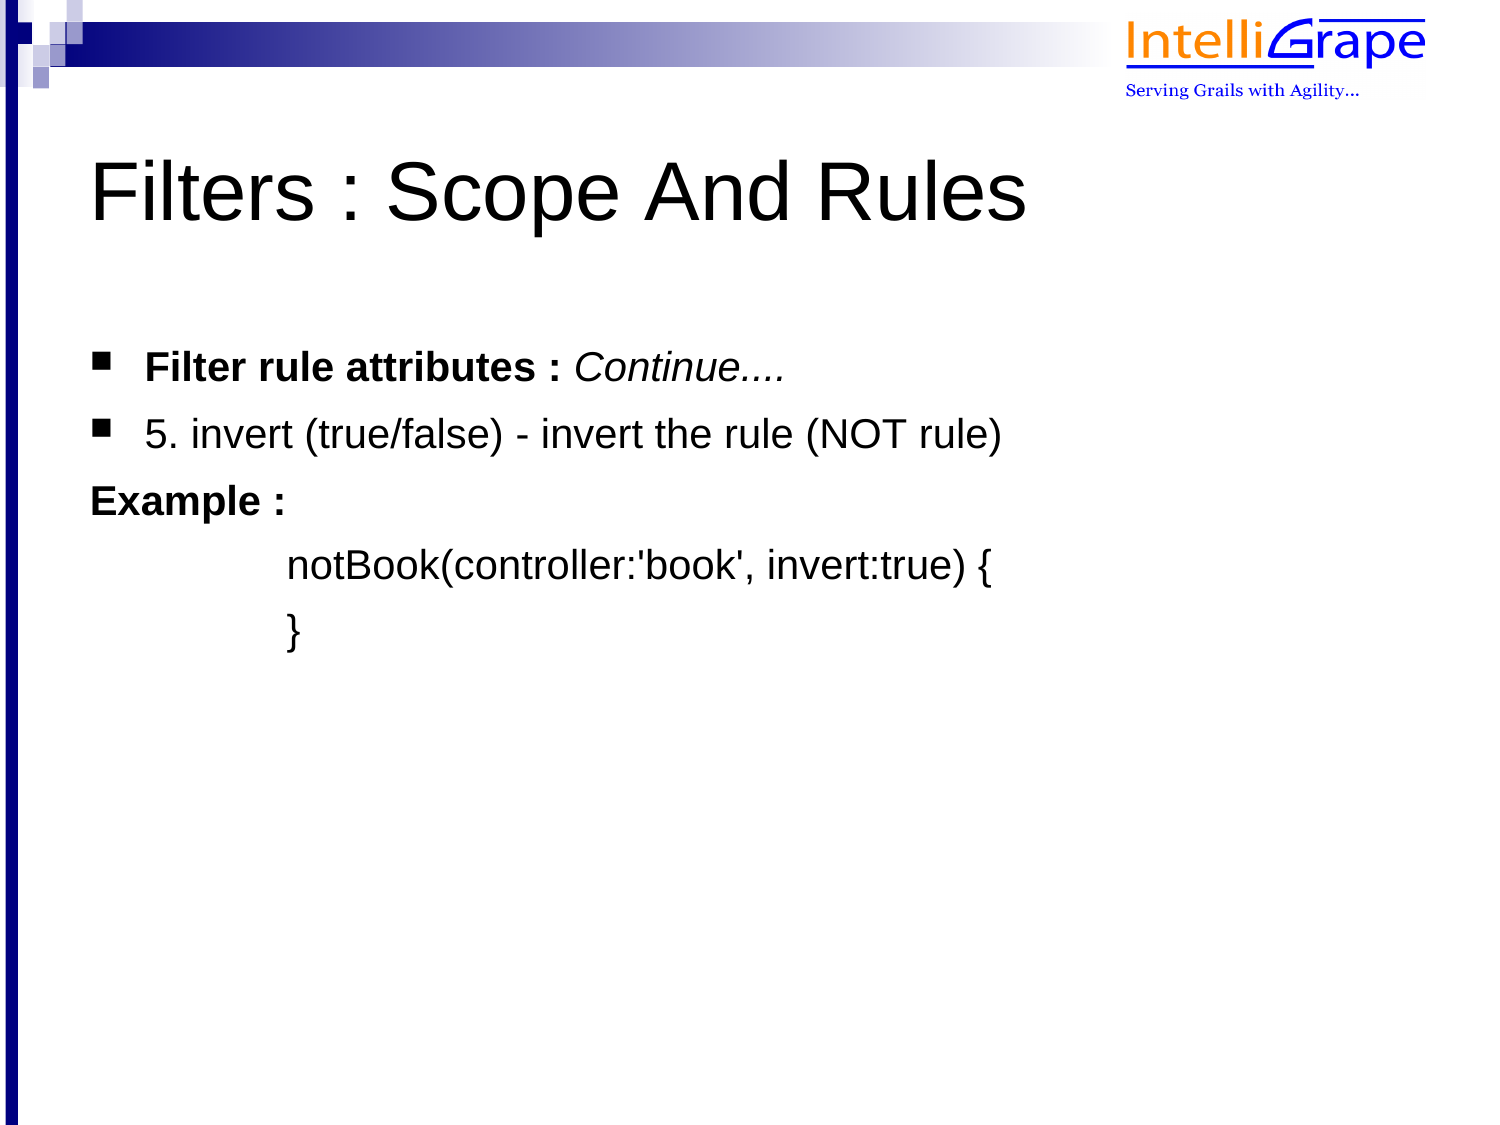

# Filters : Scope And Rules
Filter rule attributes : Continue....
5. invert (true/false) - invert the rule (NOT rule)
Example :
notBook(controller:'book', invert:true) {
}